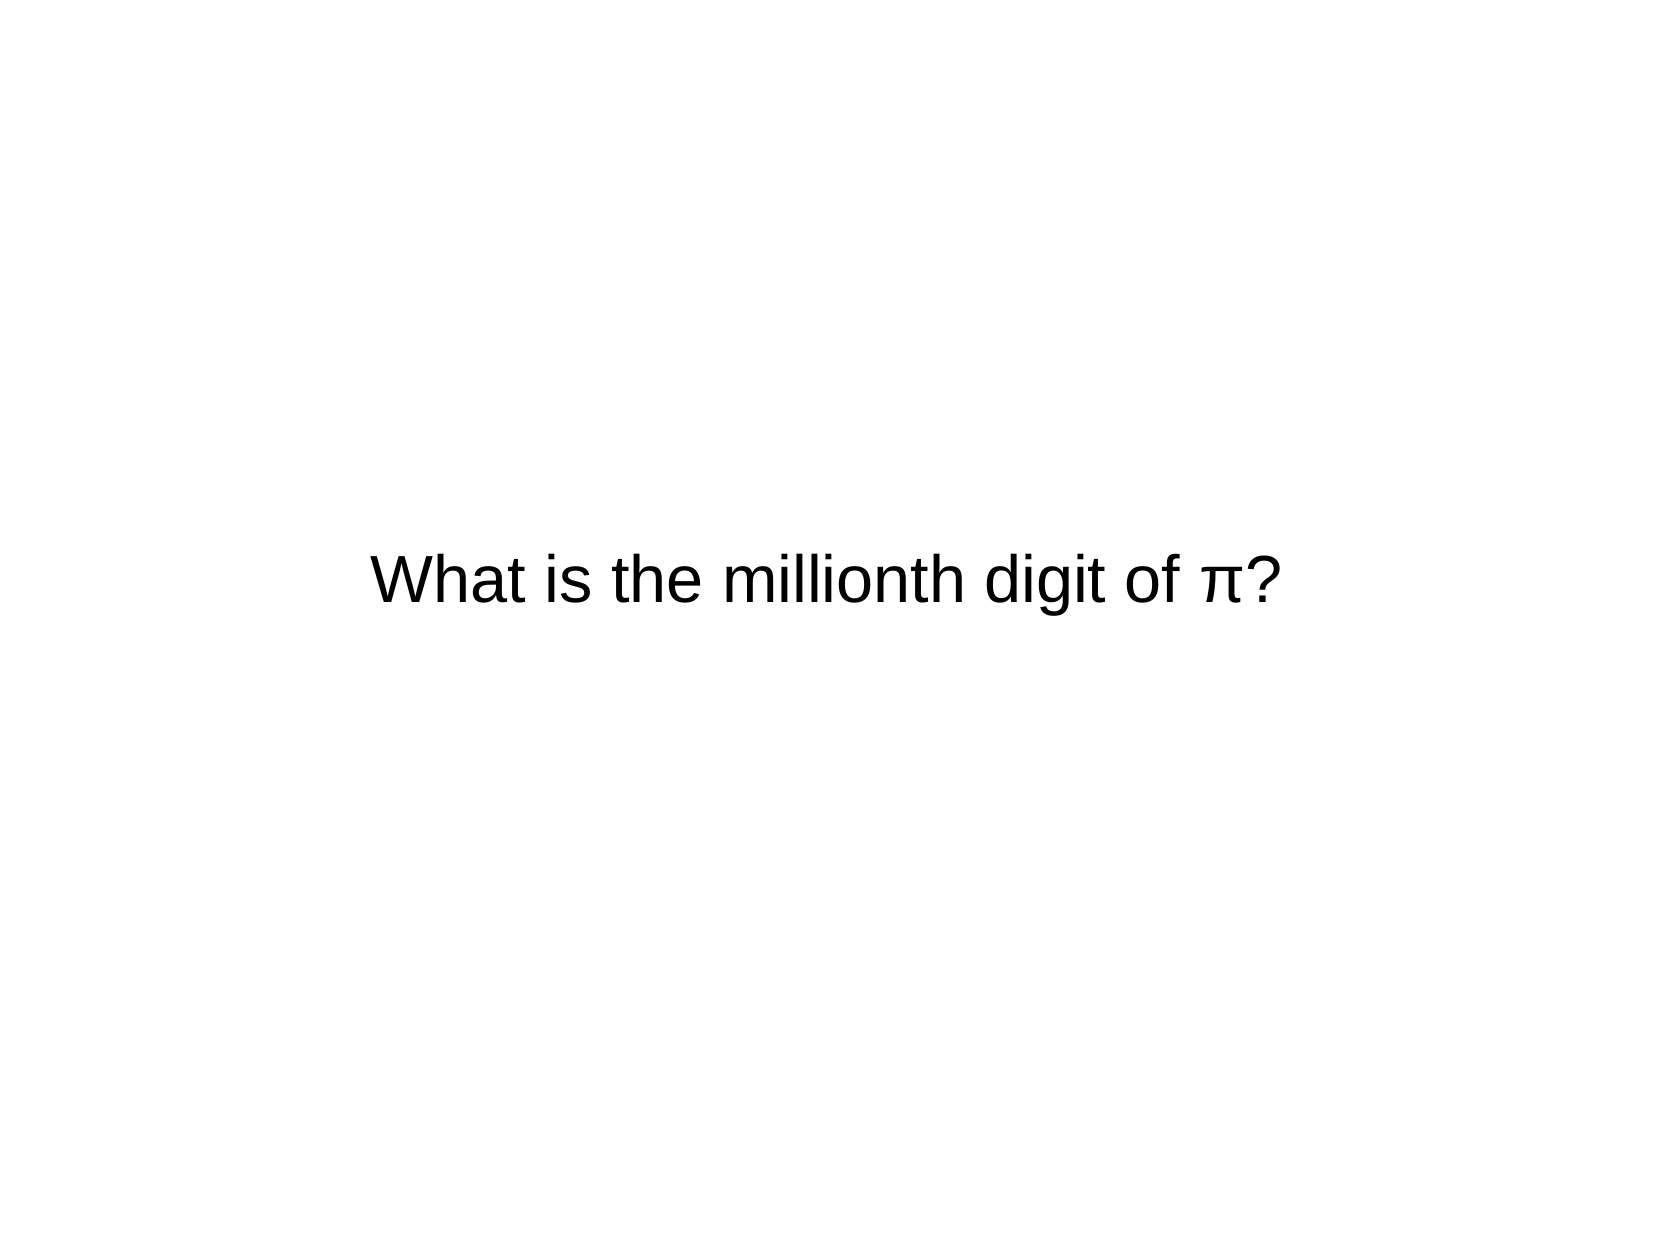

# What is the millionth digit of π?